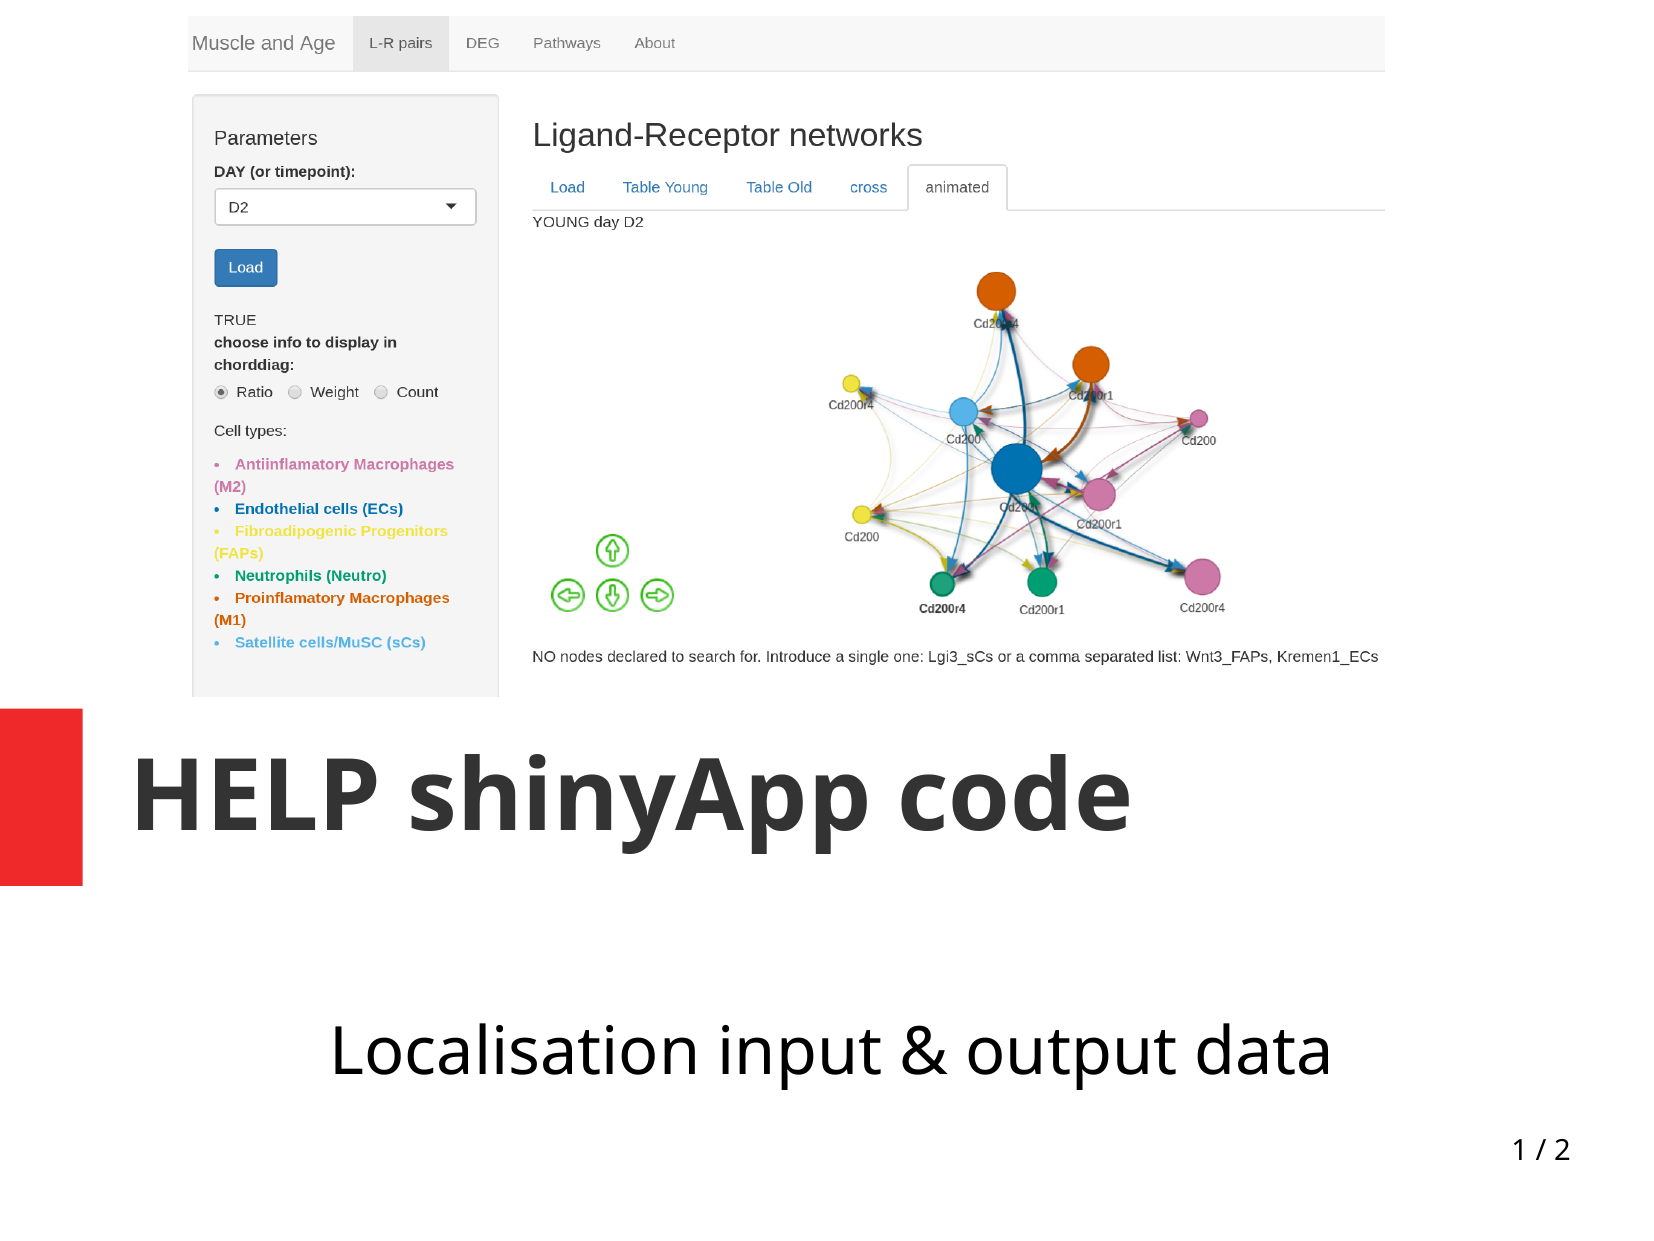

# HELP shinyApp code
Localisation input & output data
1